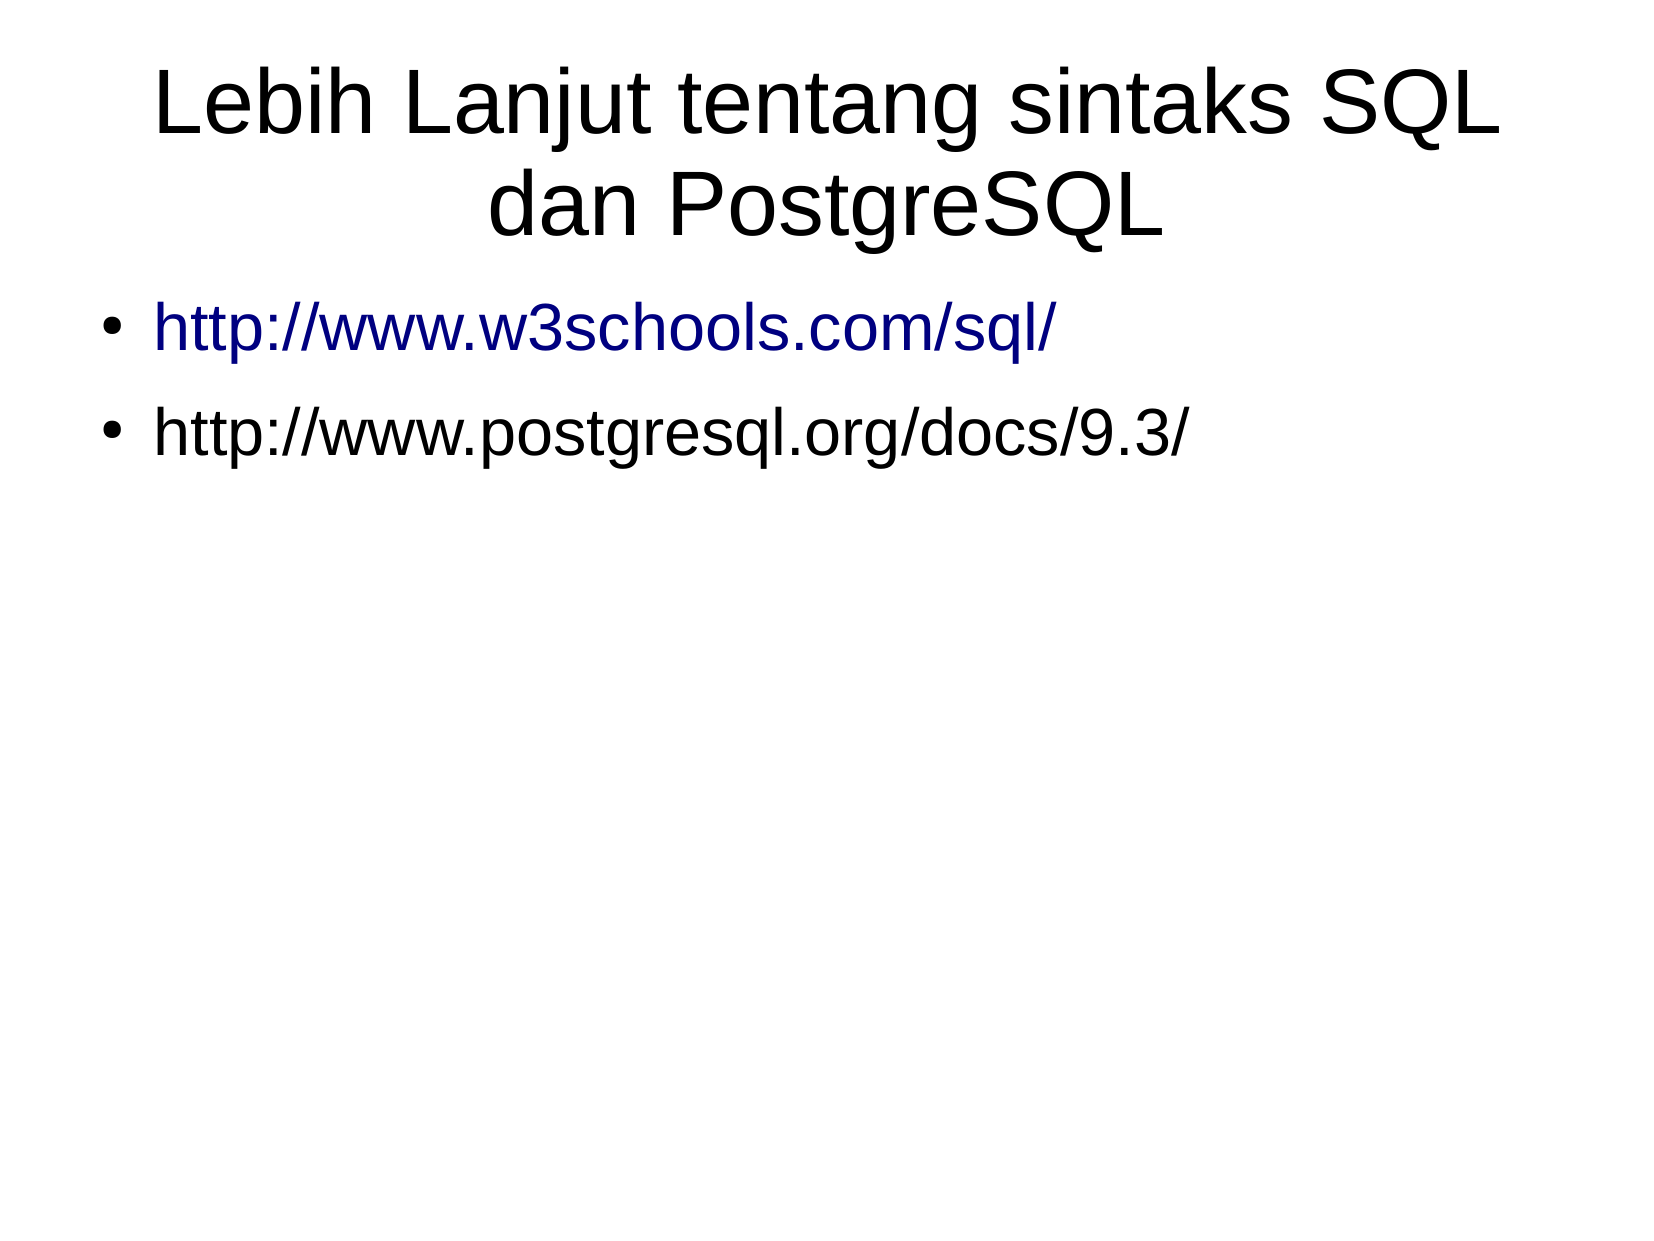

# Lebih Lanjut tentang sintaks SQL dan PostgreSQL
http://www.w3schools.com/sql/
http://www.postgresql.org/docs/9.3/